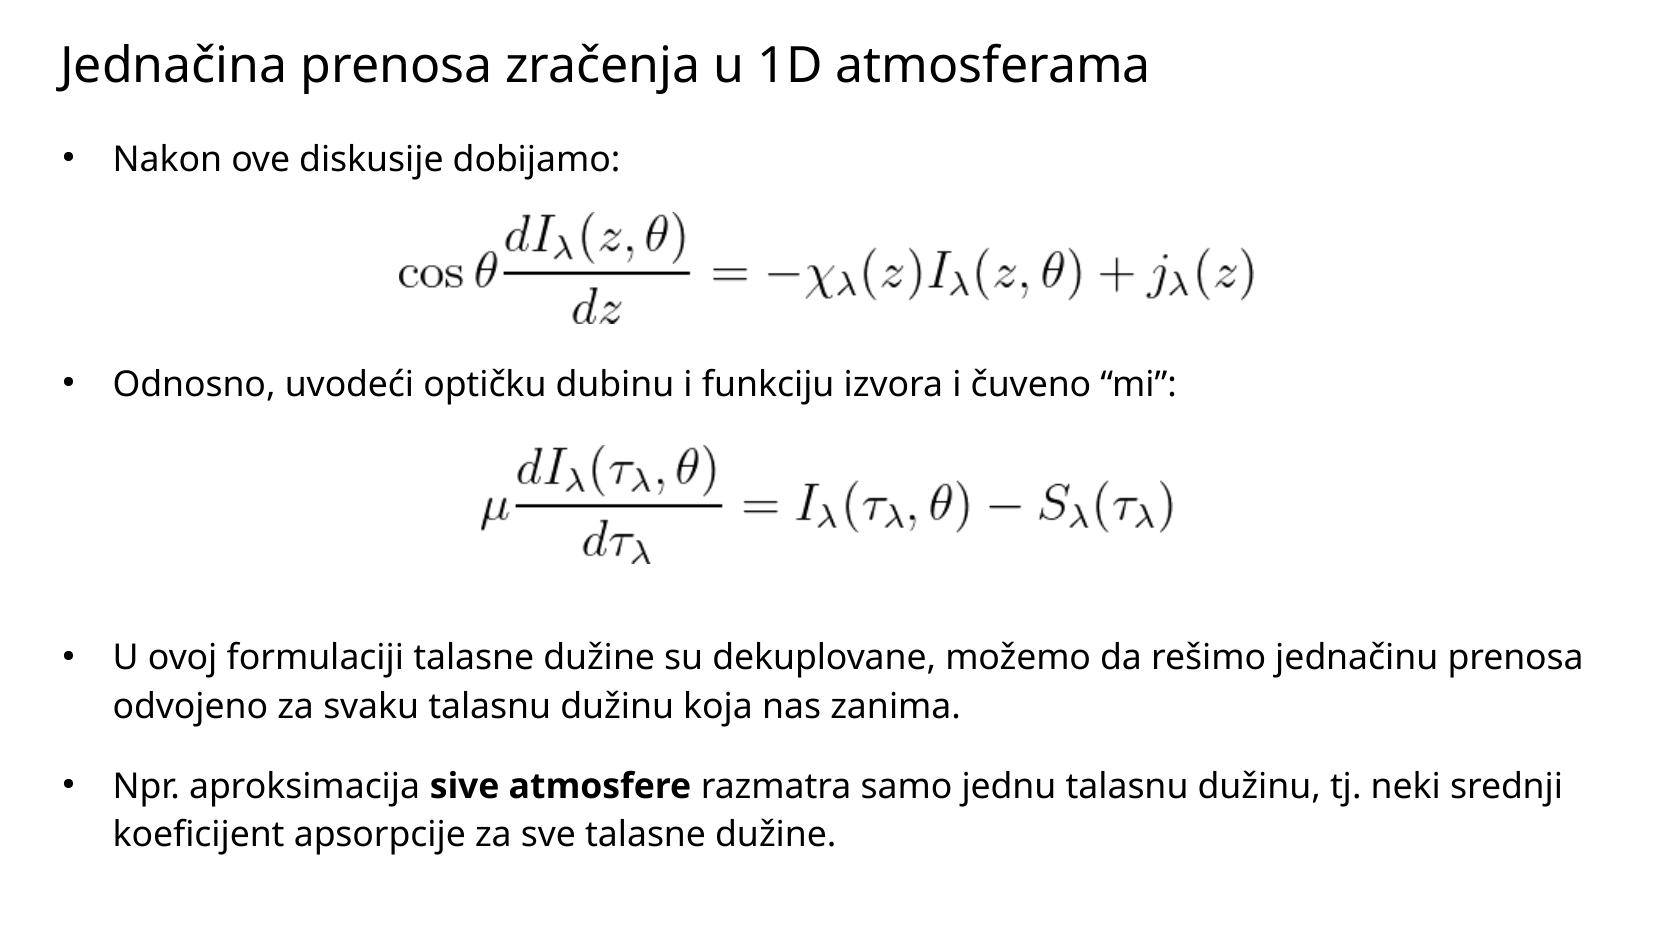

# Jednačina prenosa zračenja u 1D atmosferama
Nakon ove diskusije dobijamo:
Odnosno, uvodeći optičku dubinu i funkciju izvora i čuveno “mi”:
U ovoj formulaciji talasne dužine su dekuplovane, možemo da rešimo jednačinu prenosa odvojeno za svaku talasnu dužinu koja nas zanima.
Npr. aproksimacija sive atmosfere razmatra samo jednu talasnu dužinu, tj. neki srednji koeficijent apsorpcije za sve talasne dužine.